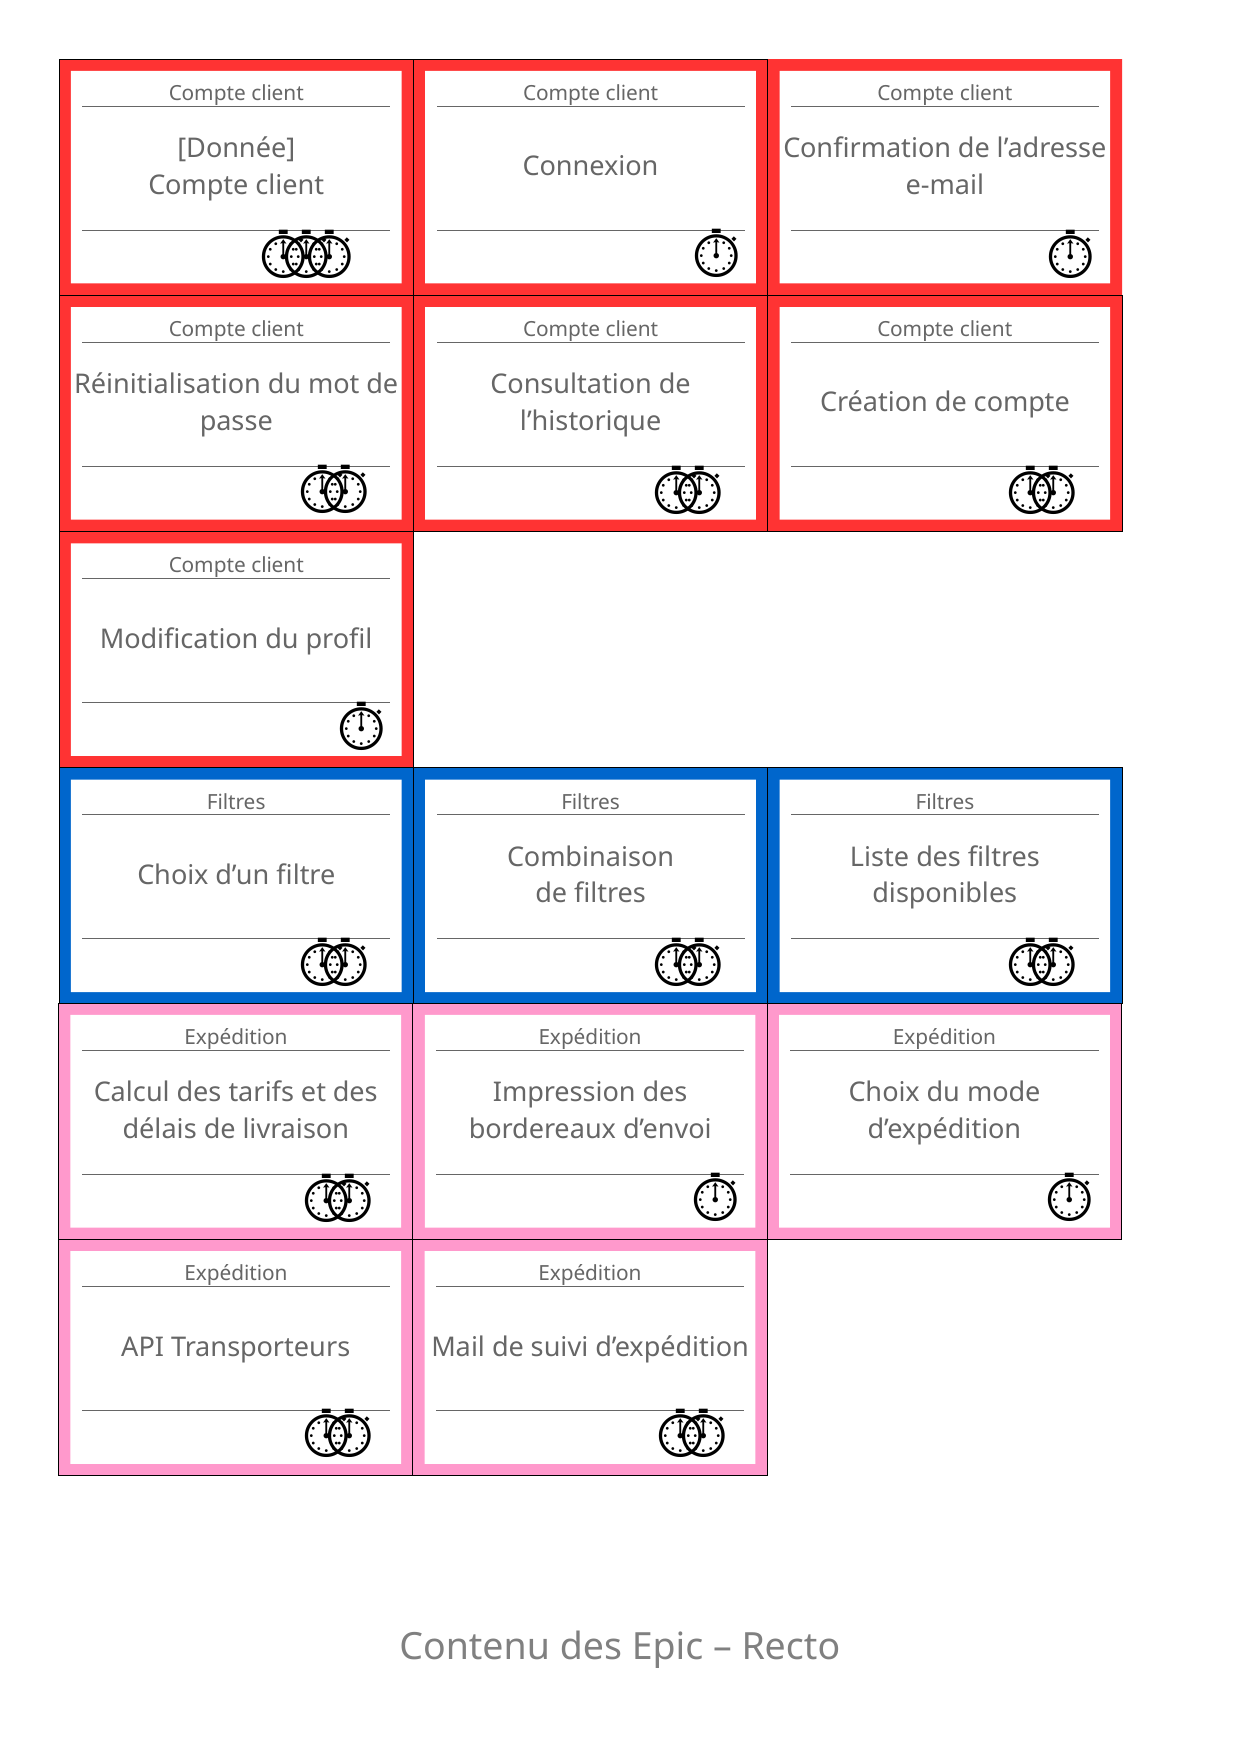

Compte client
Compte client
Compte client
[Donnée]
Compte client
Connexion
Confirmation de l’adresse e-mail
⏱️
⏱️⏱️⏱️
⏱️
Compte client
Compte client
Compte client
Réinitialisation du mot de passe
Consultation de l’historique
Création de compte
⏱️⏱️
⏱️⏱️
⏱️⏱️
Compte client
Modification du profil
⏱️
Filtres
Filtres
Filtres
Choix d’un filtre
Combinaison
de filtres
Liste des filtres disponibles
⏱️⏱️
⏱️⏱️
⏱️⏱️
Expédition
Expédition
Expédition
Calcul des tarifs et des délais de livraison
Impression des bordereaux d’envoi
Choix du mode d’expédition
⏱️
⏱️
⏱️⏱️
Expédition
Expédition
API Transporteurs
Mail de suivi d’expédition
⏱️⏱️
⏱️⏱️
Contenu des Epic – Recto